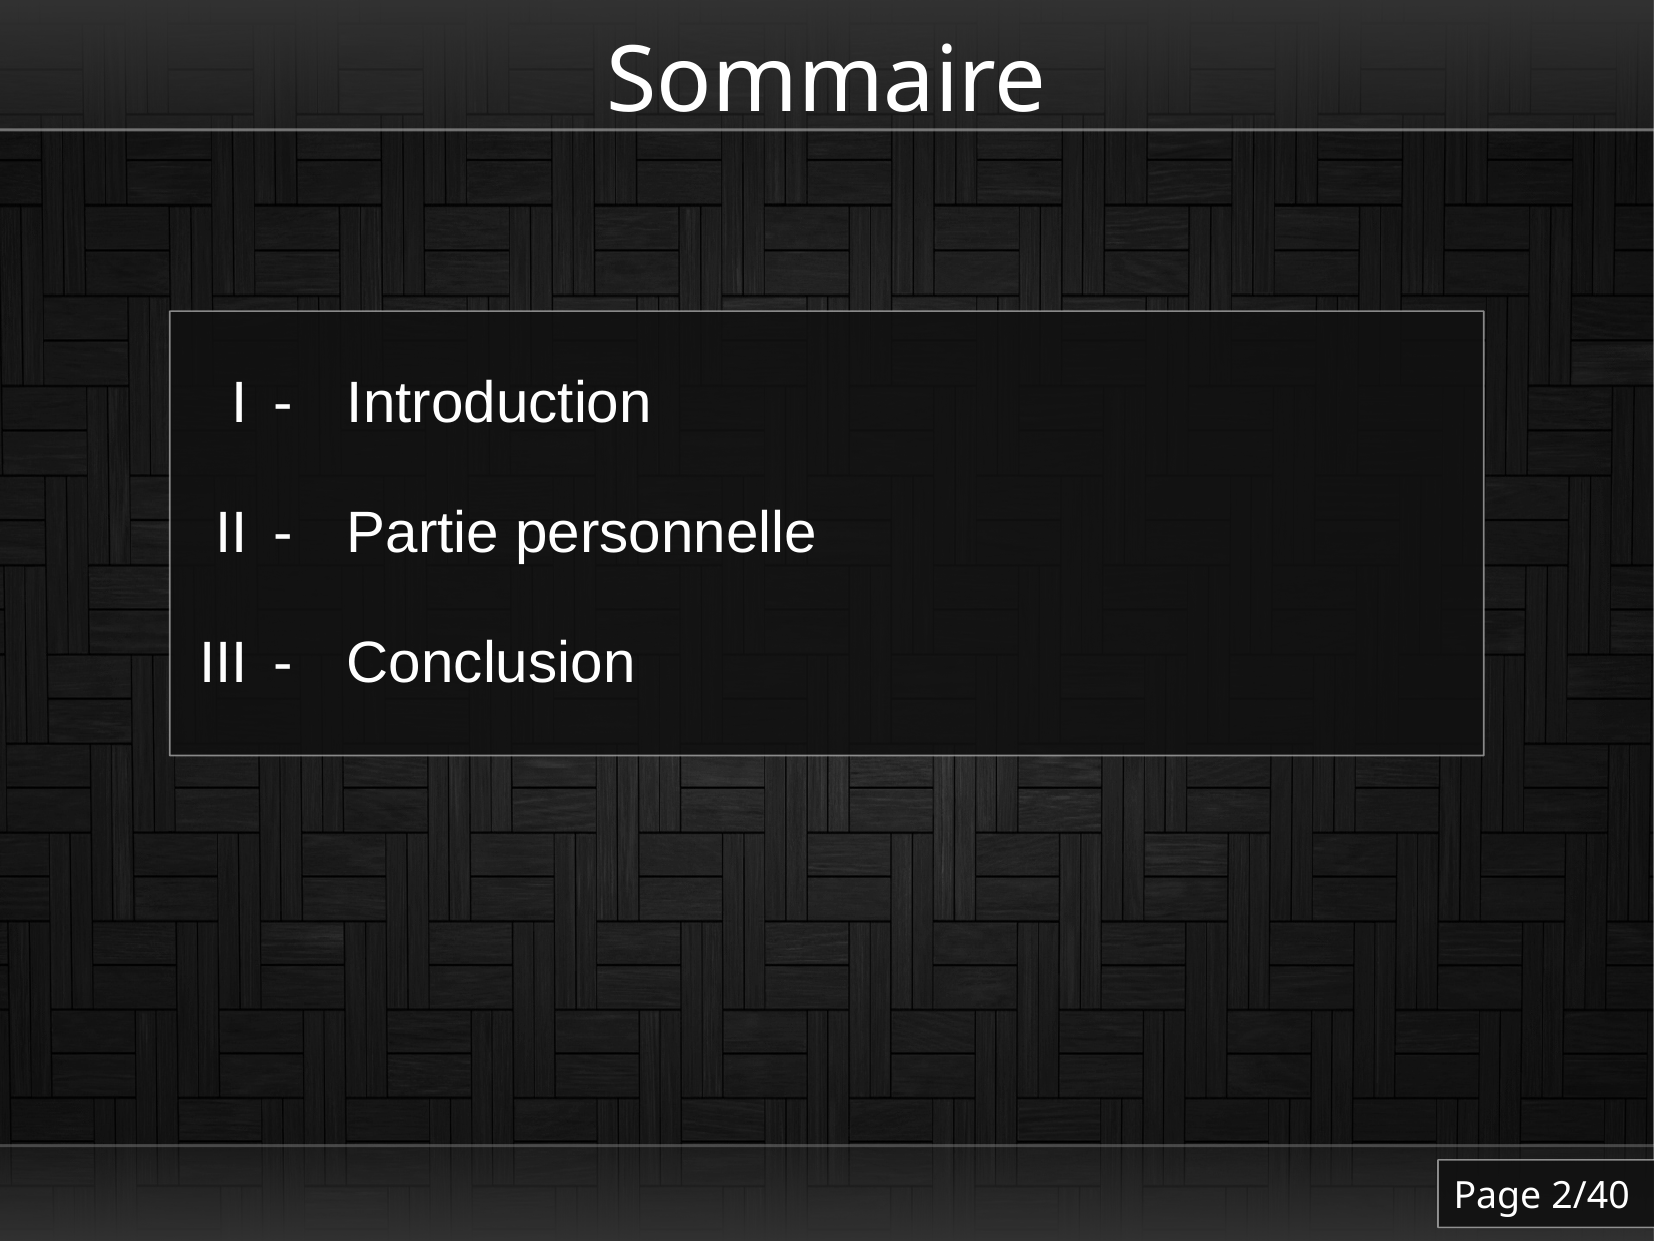

Sommaire
 I 	-	Introduction
 II 	-	Partie personnelle
III 	-	Conclusion